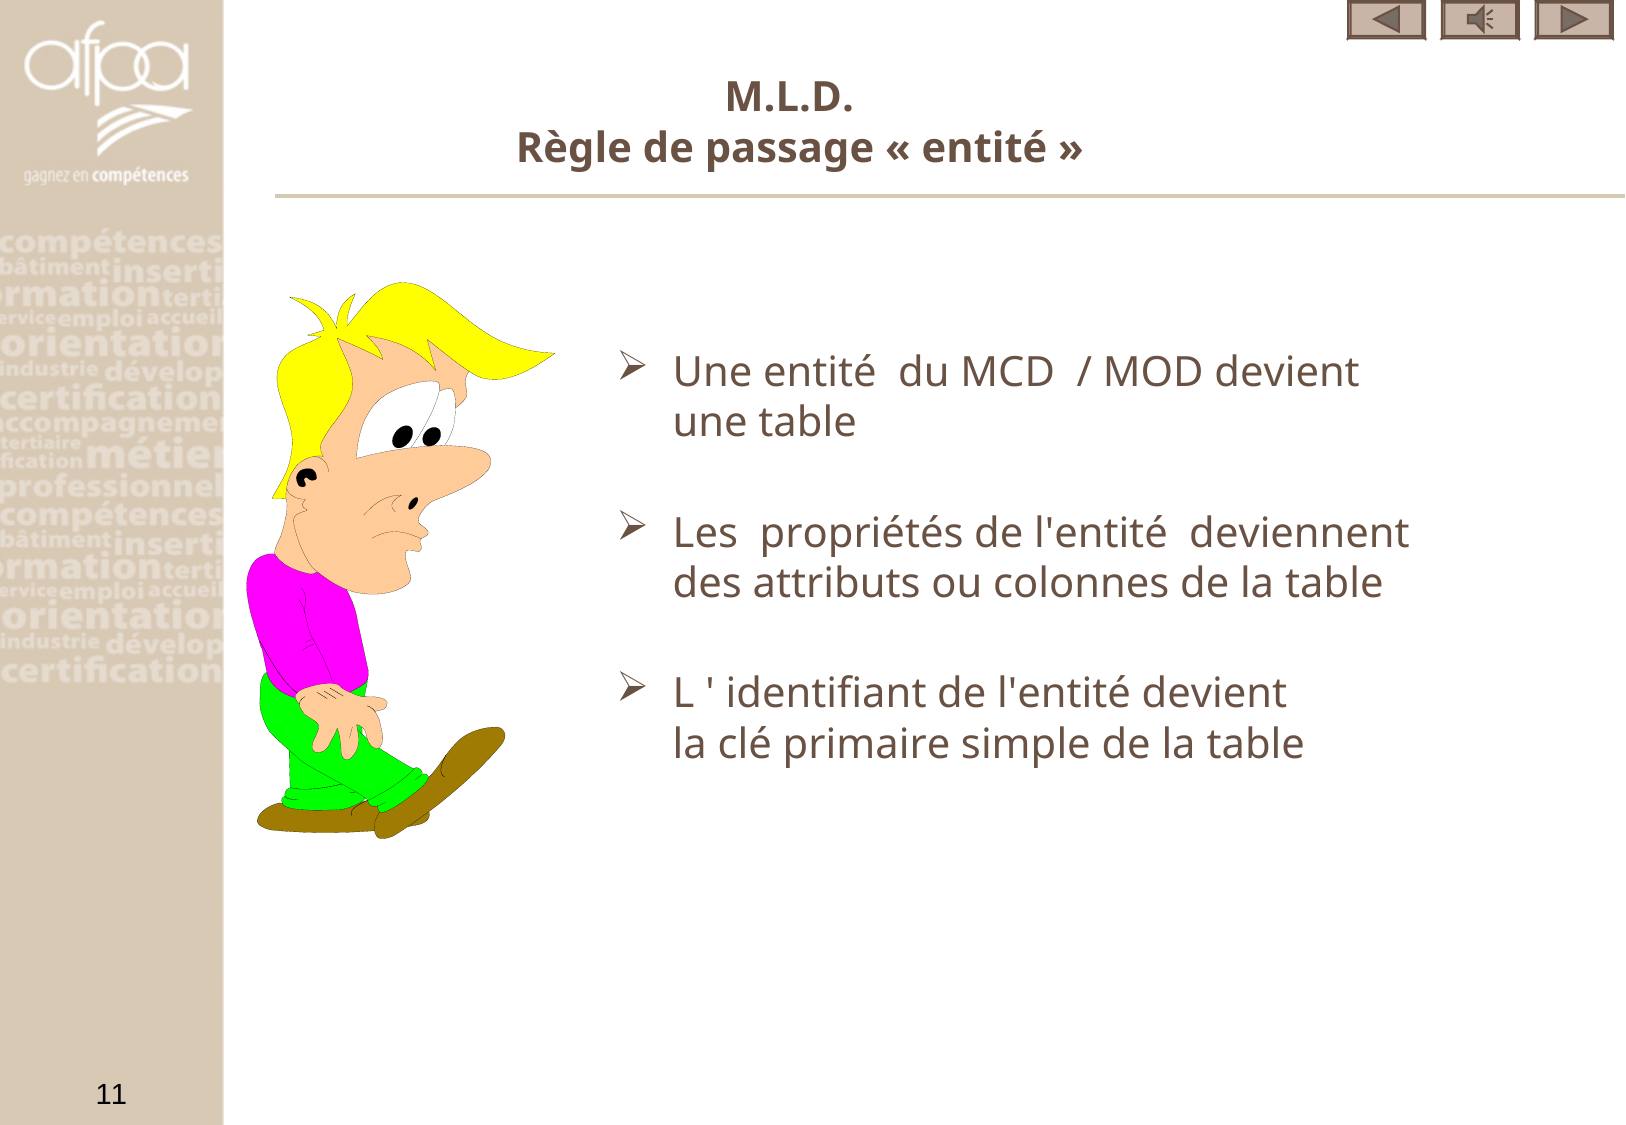

# M.L.D. Règle de passage « entité »
Une entité du MCD / MOD devient
une table
Les propriétés de l'entité deviennent
des attributs ou colonnes de la table
L ' identifiant de l'entité devient
la clé primaire simple de la table